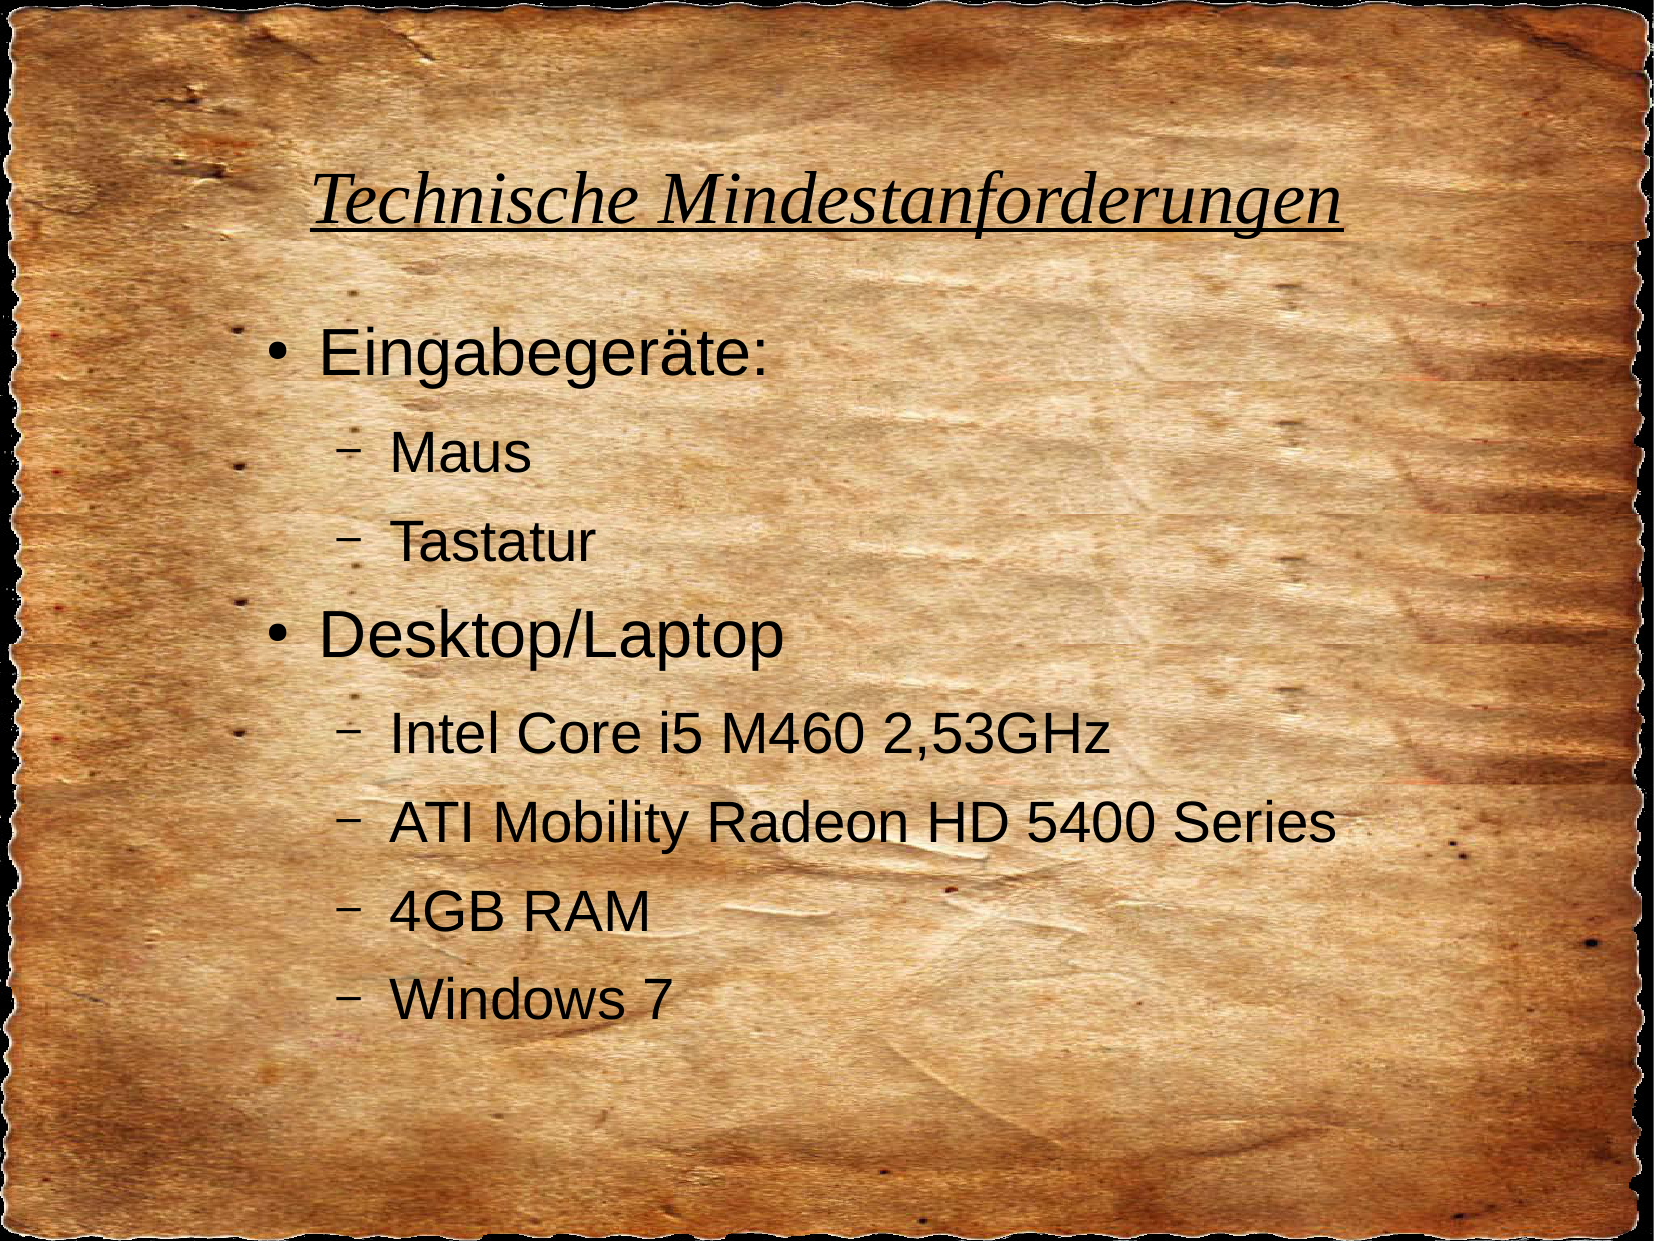

# Technische Mindestanforderungen
Eingabegeräte:
Maus
Tastatur
Desktop/Laptop
Intel Core i5 M460 2,53GHz
ATI Mobility Radeon HD 5400 Series
4GB RAM
Windows 7